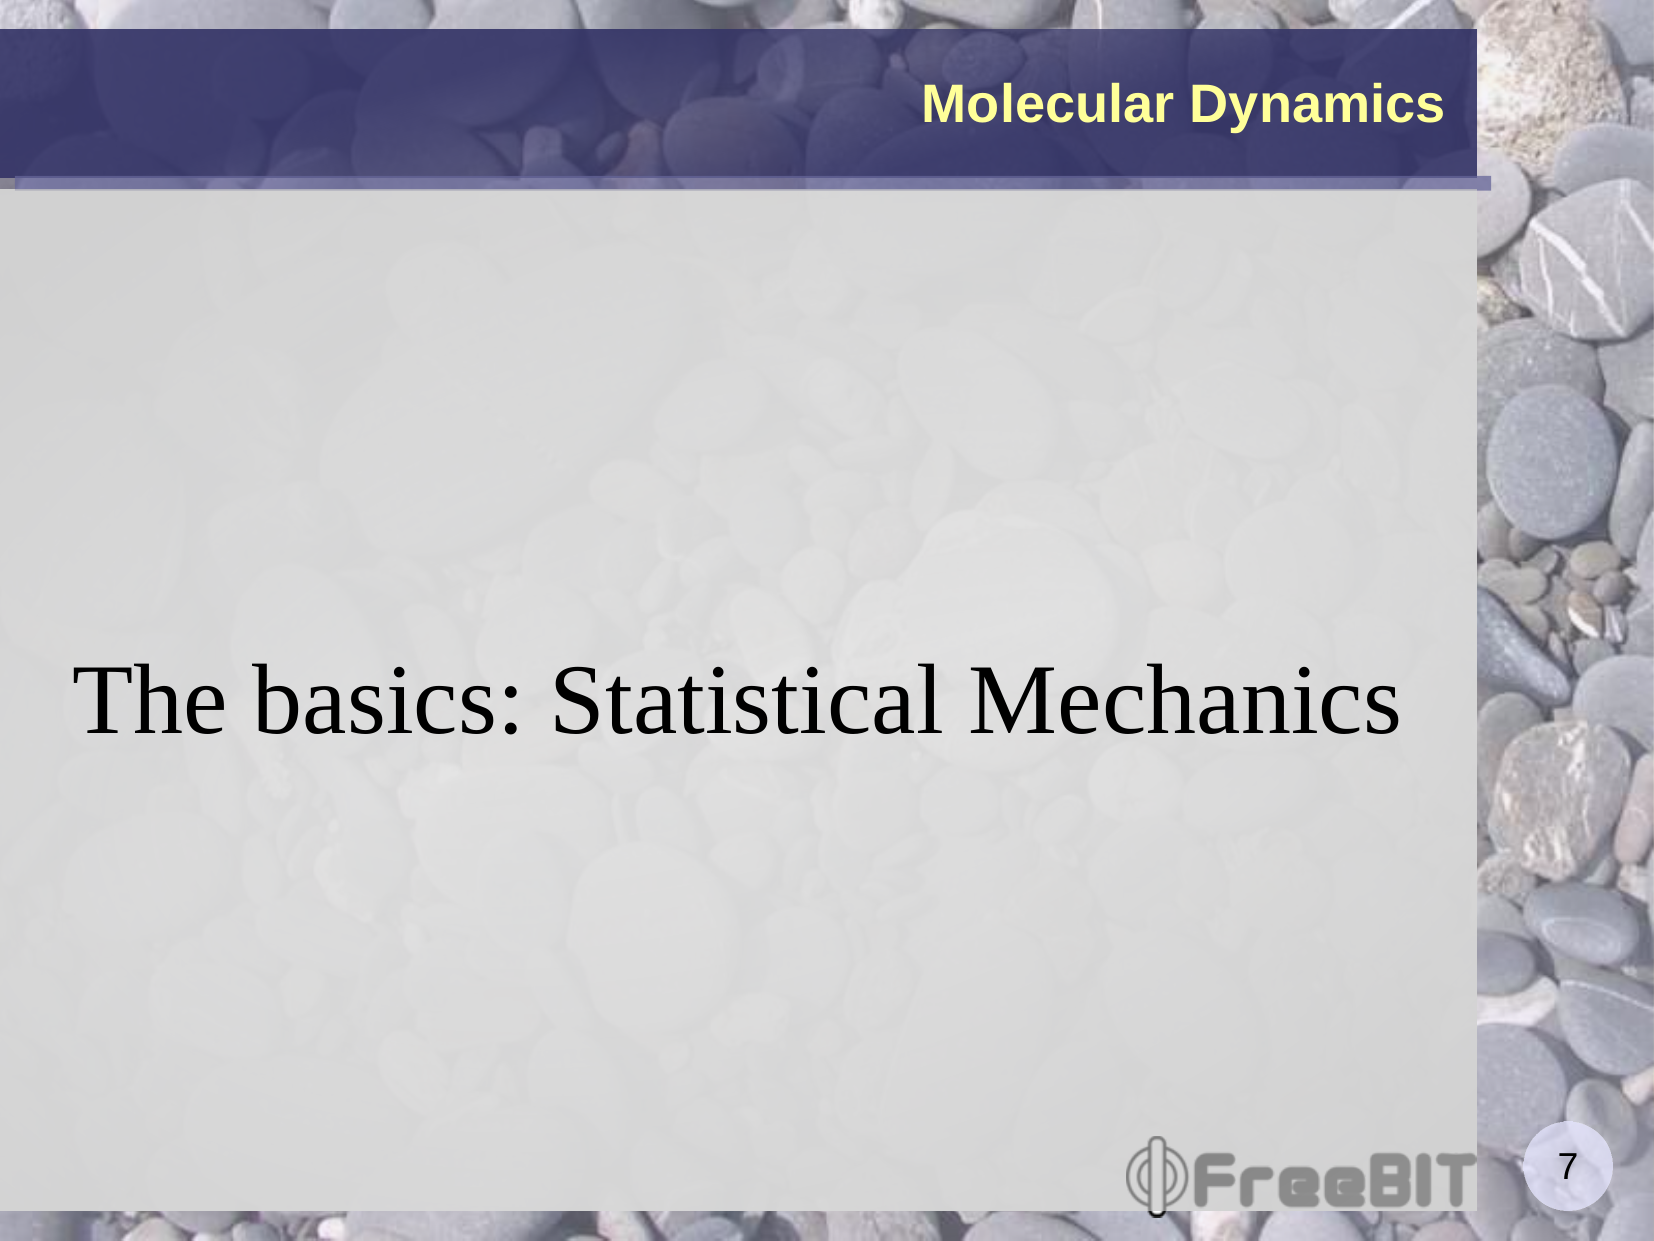

# Molecular Dynamics
The basics: Statistical Mechanics